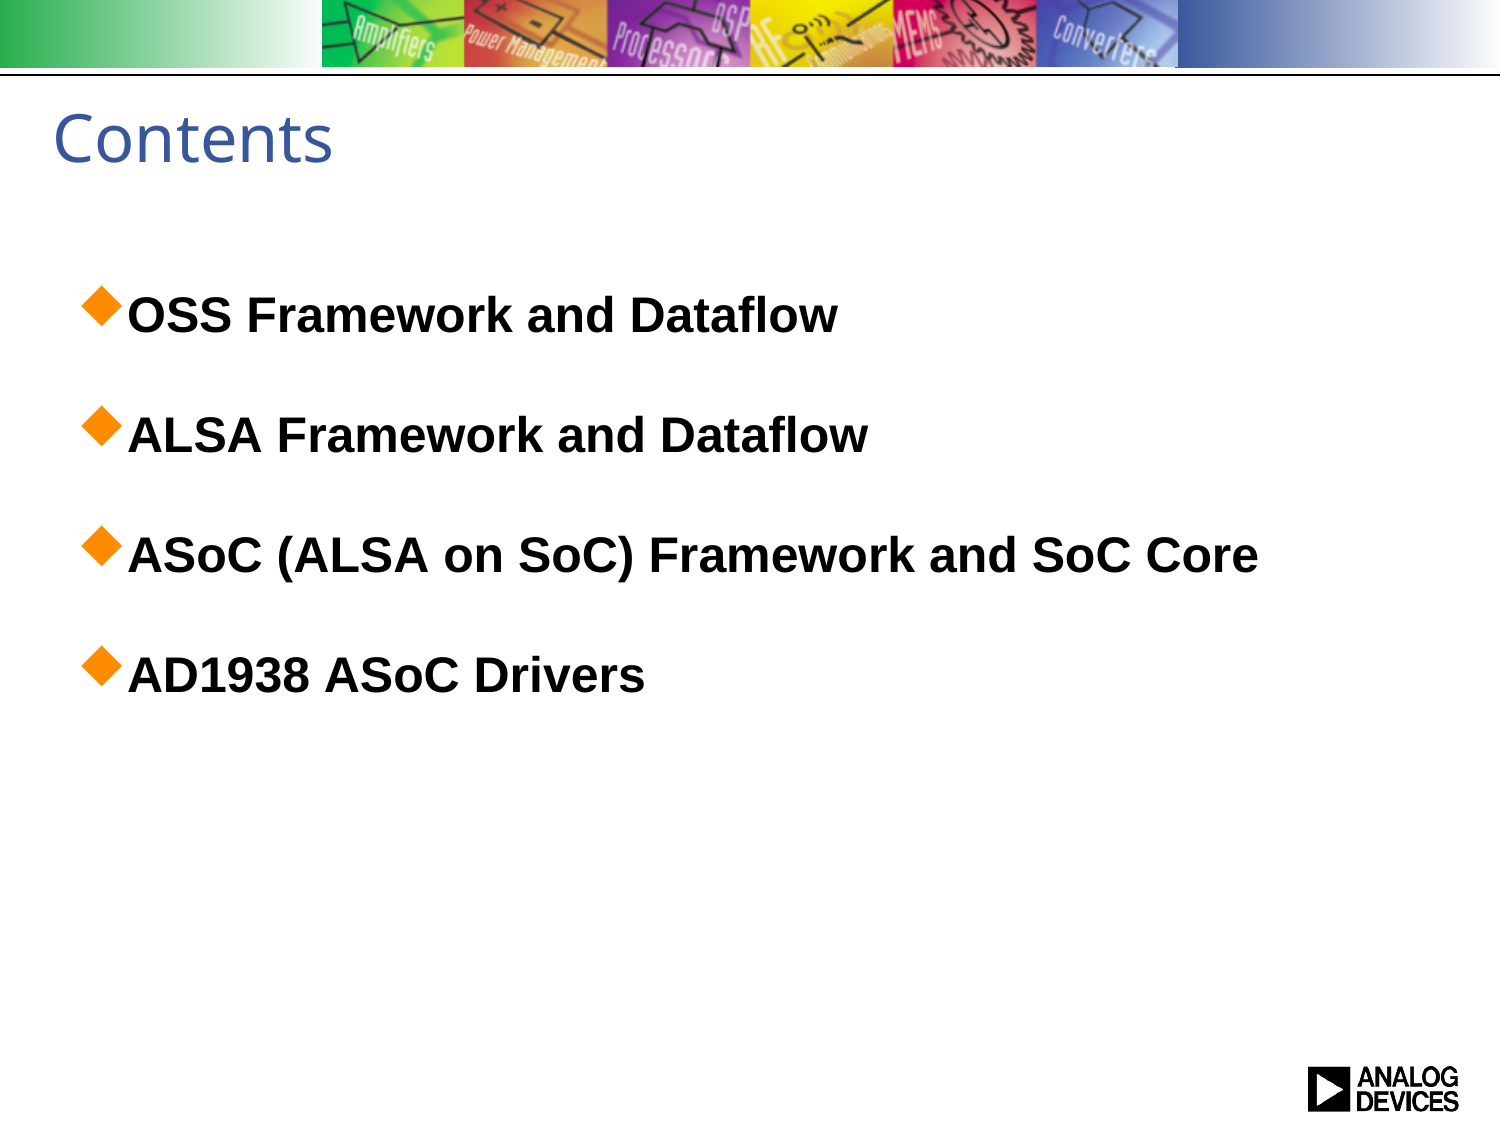

# Contents
OSS Framework and Dataflow
ALSA Framework and Dataflow
ASoC (ALSA on SoC) Framework and SoC Core
AD1938 ASoC Drivers